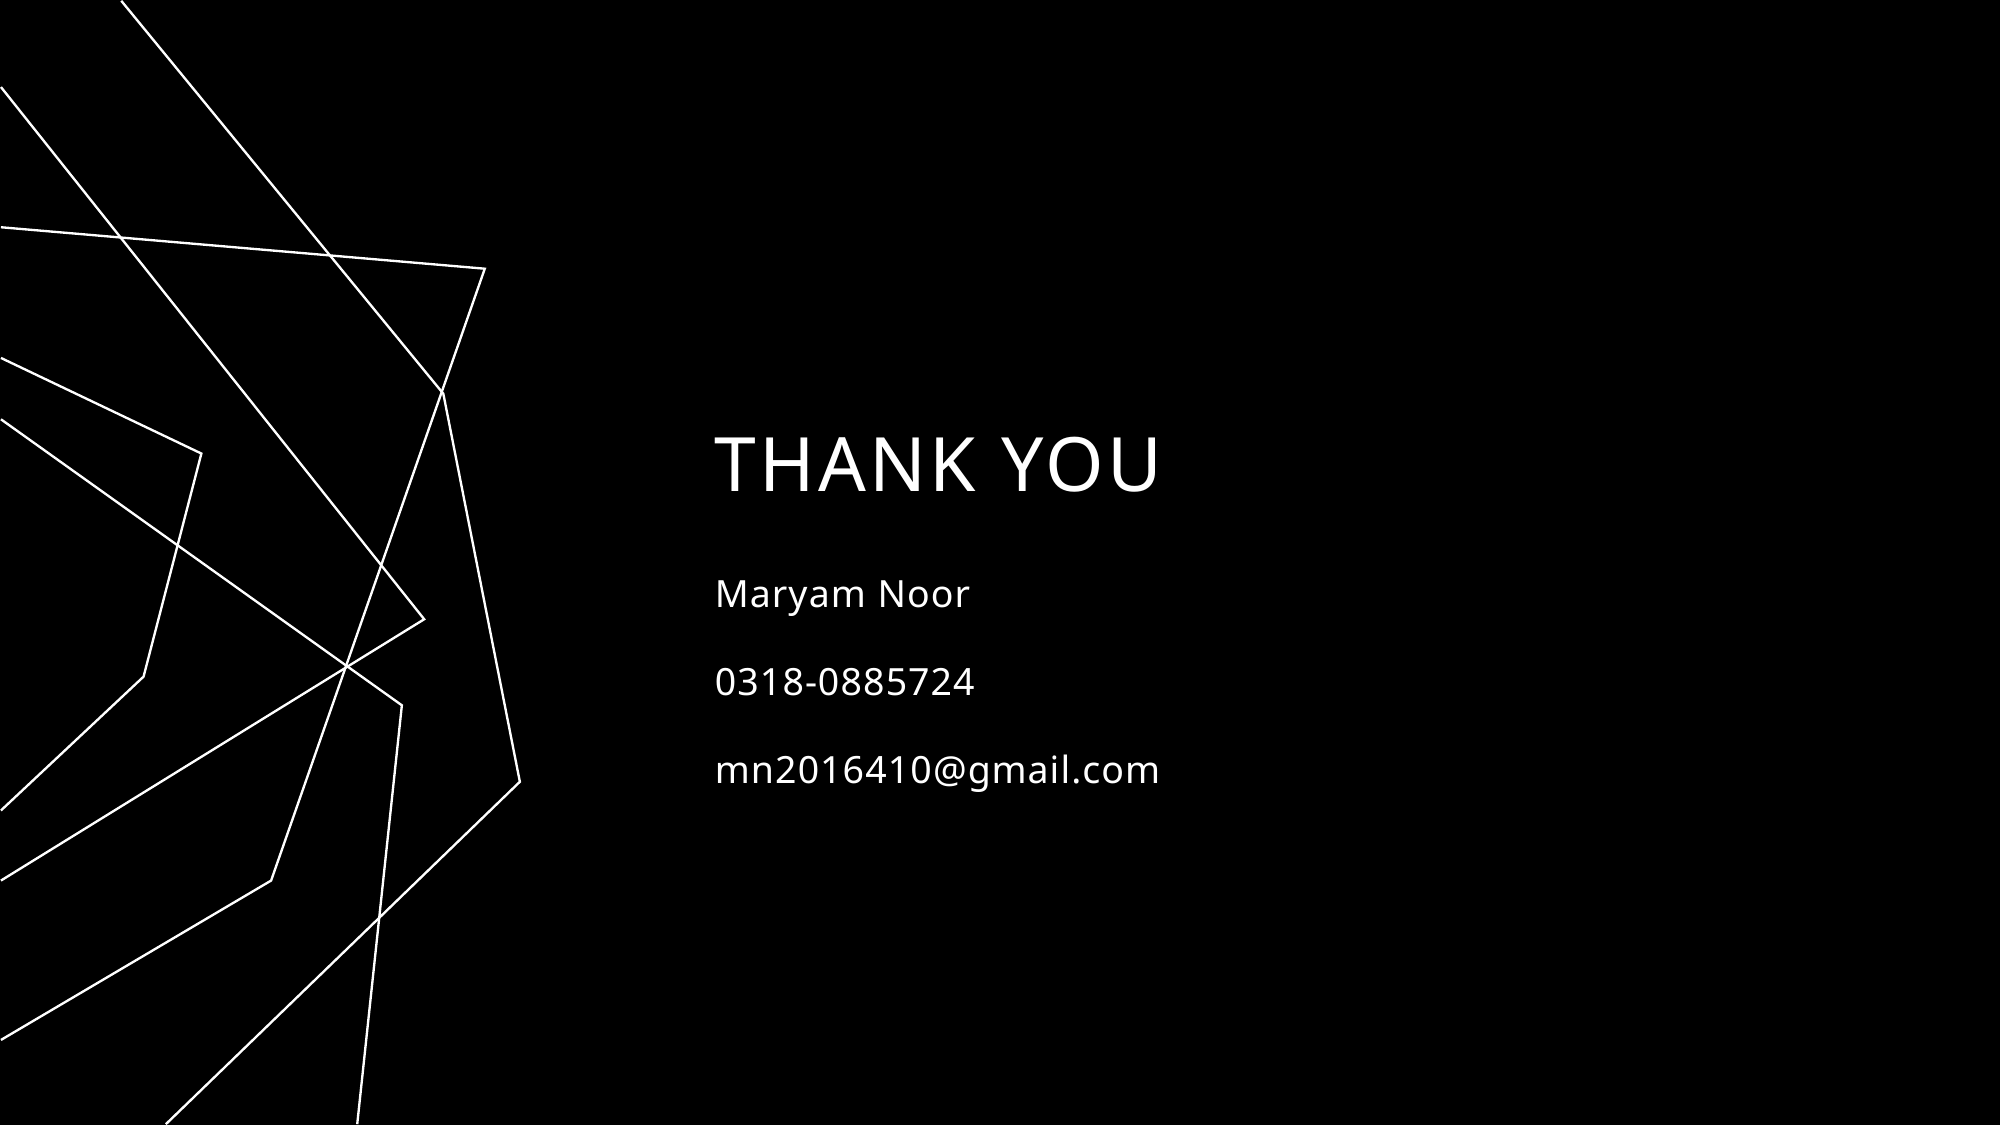

# THANK YOU
Maryam Noor
0318-0885724
mn2016410@gmail.com